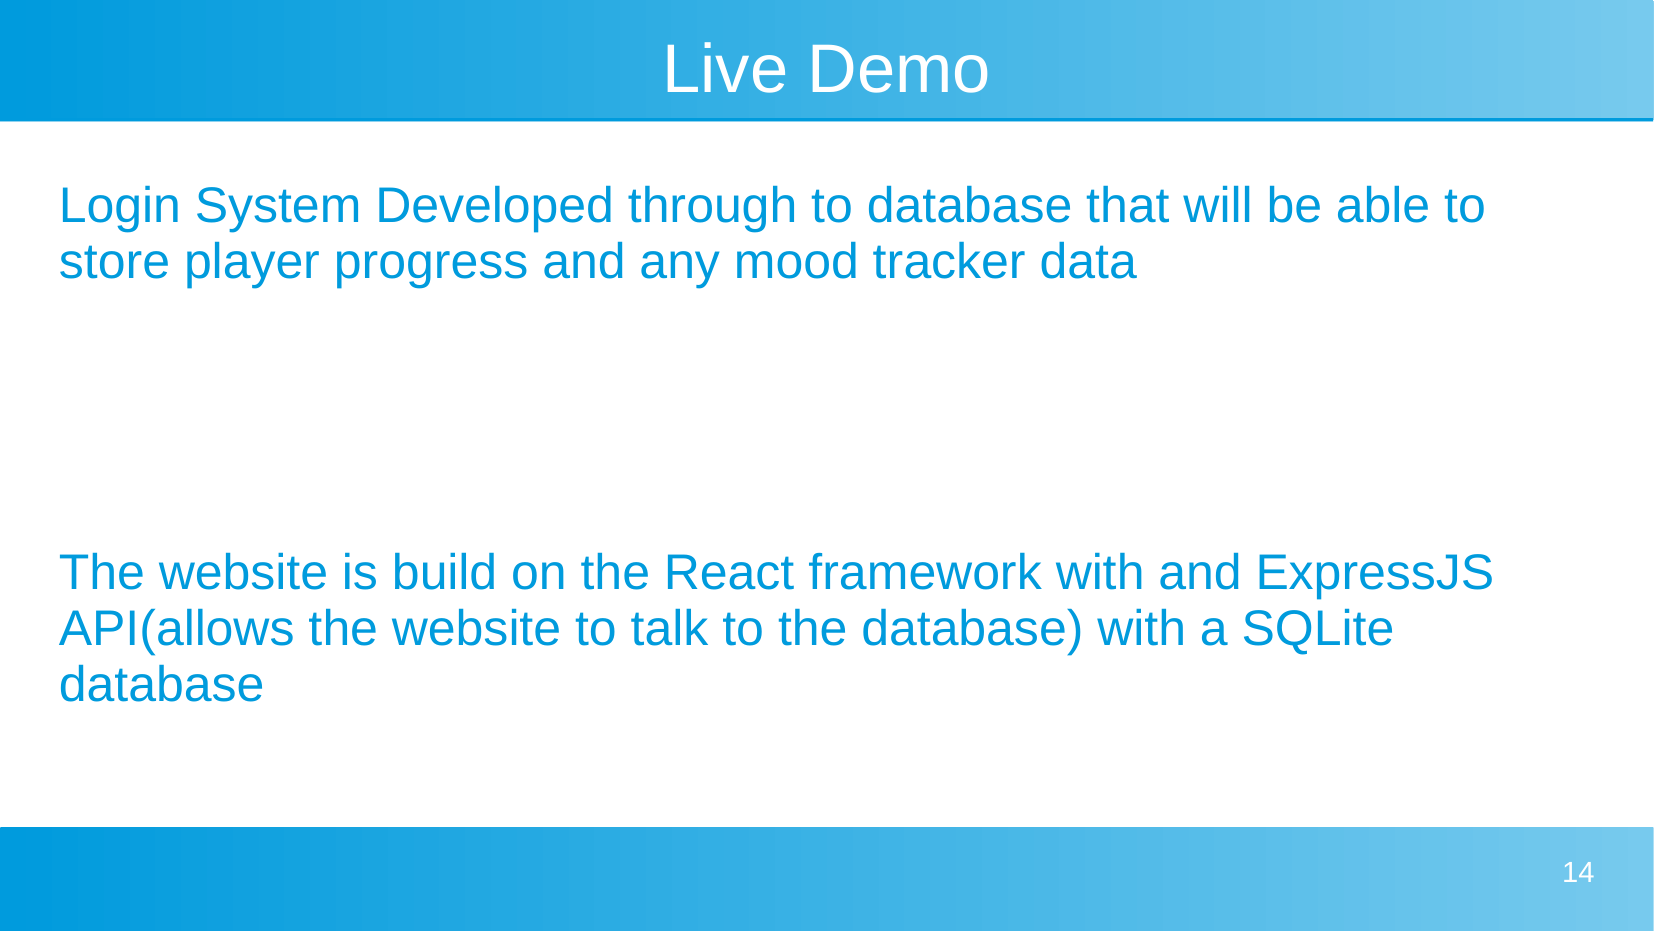

# Live Demo
Login System Developed through to database that will be able to store player progress and any mood tracker data
The website is build on the React framework with and ExpressJS API(allows the website to talk to the database) with a SQLite database
14